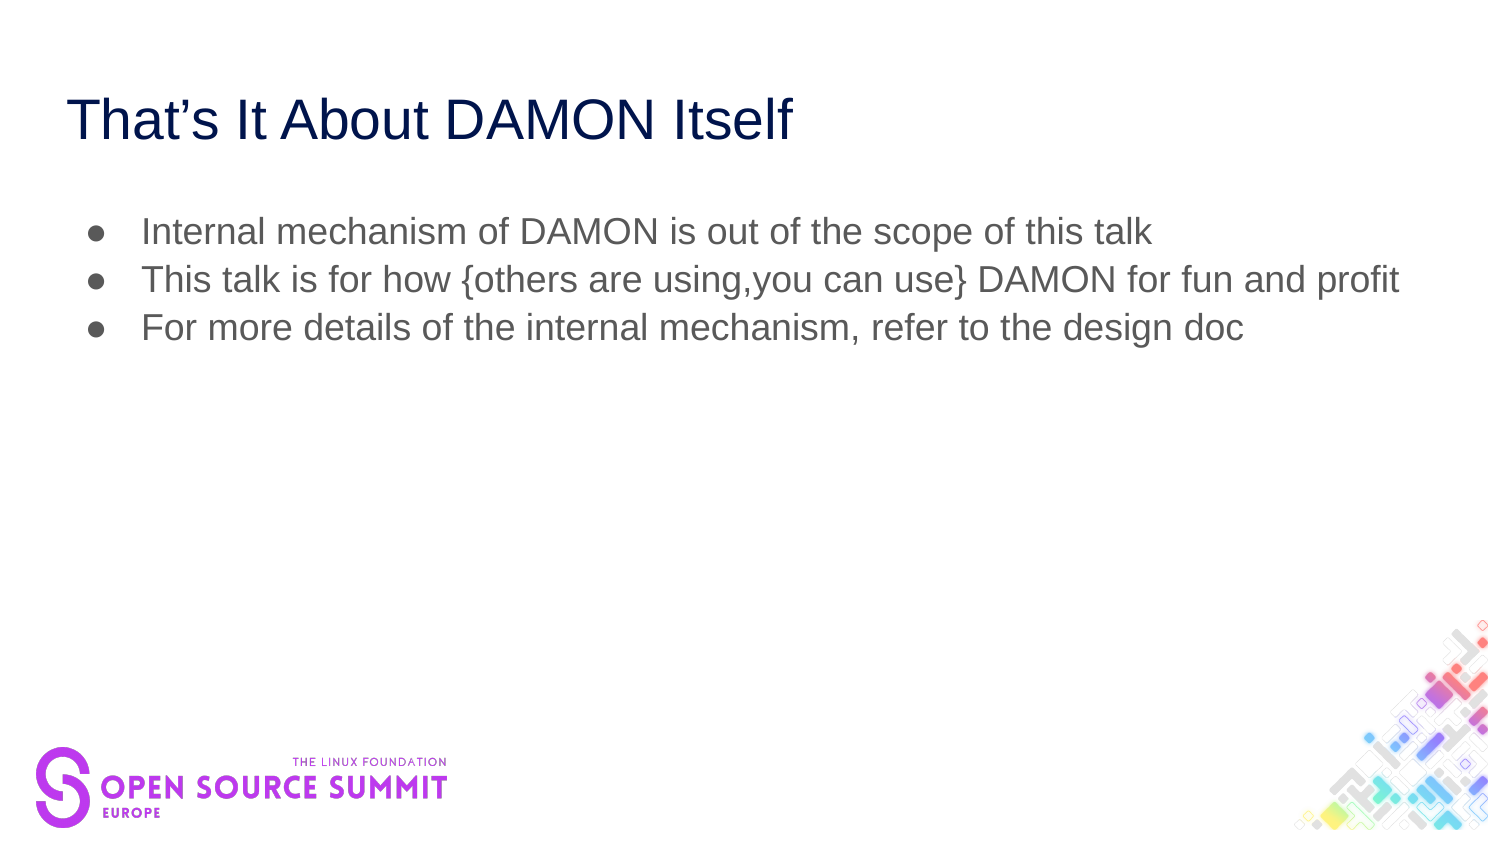

# That’s It About DAMON Itself
Internal mechanism of DAMON is out of the scope of this talk
This talk is for how {others are using,you can use} DAMON for fun and profit
For more details of the internal mechanism, refer to the design doc